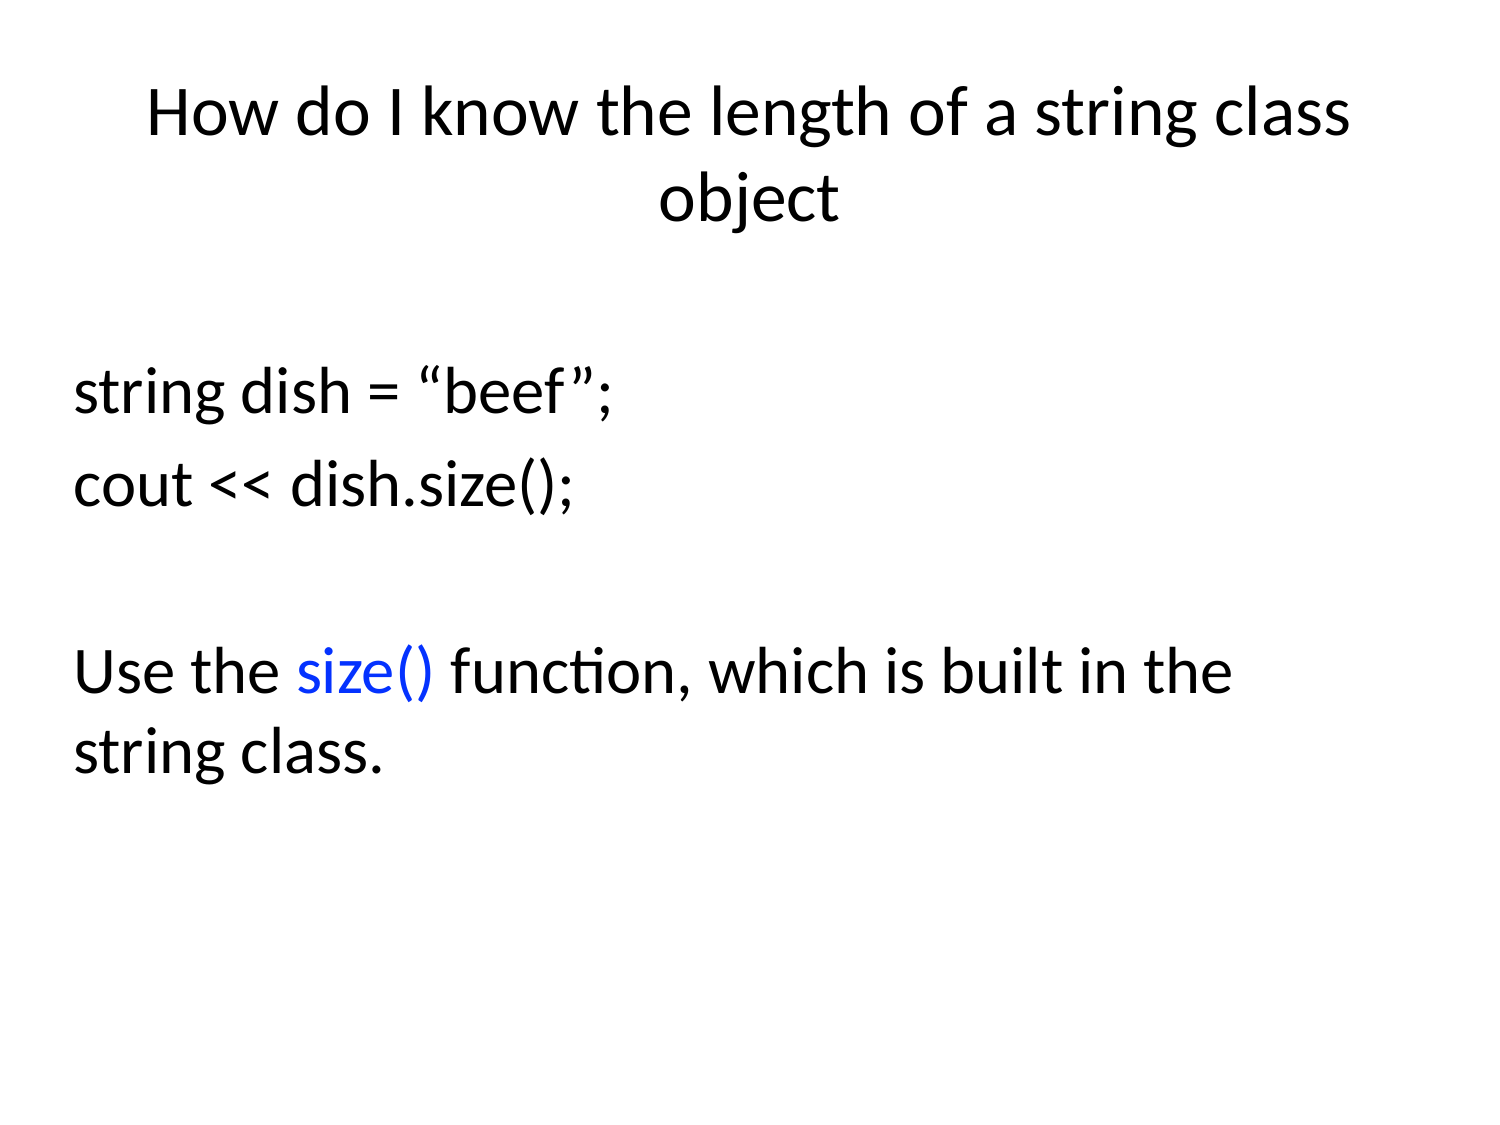

# How do I know the length of a string class object
string dish = “beef”;
cout << dish.size();
Use the size() function, which is built in the string class.